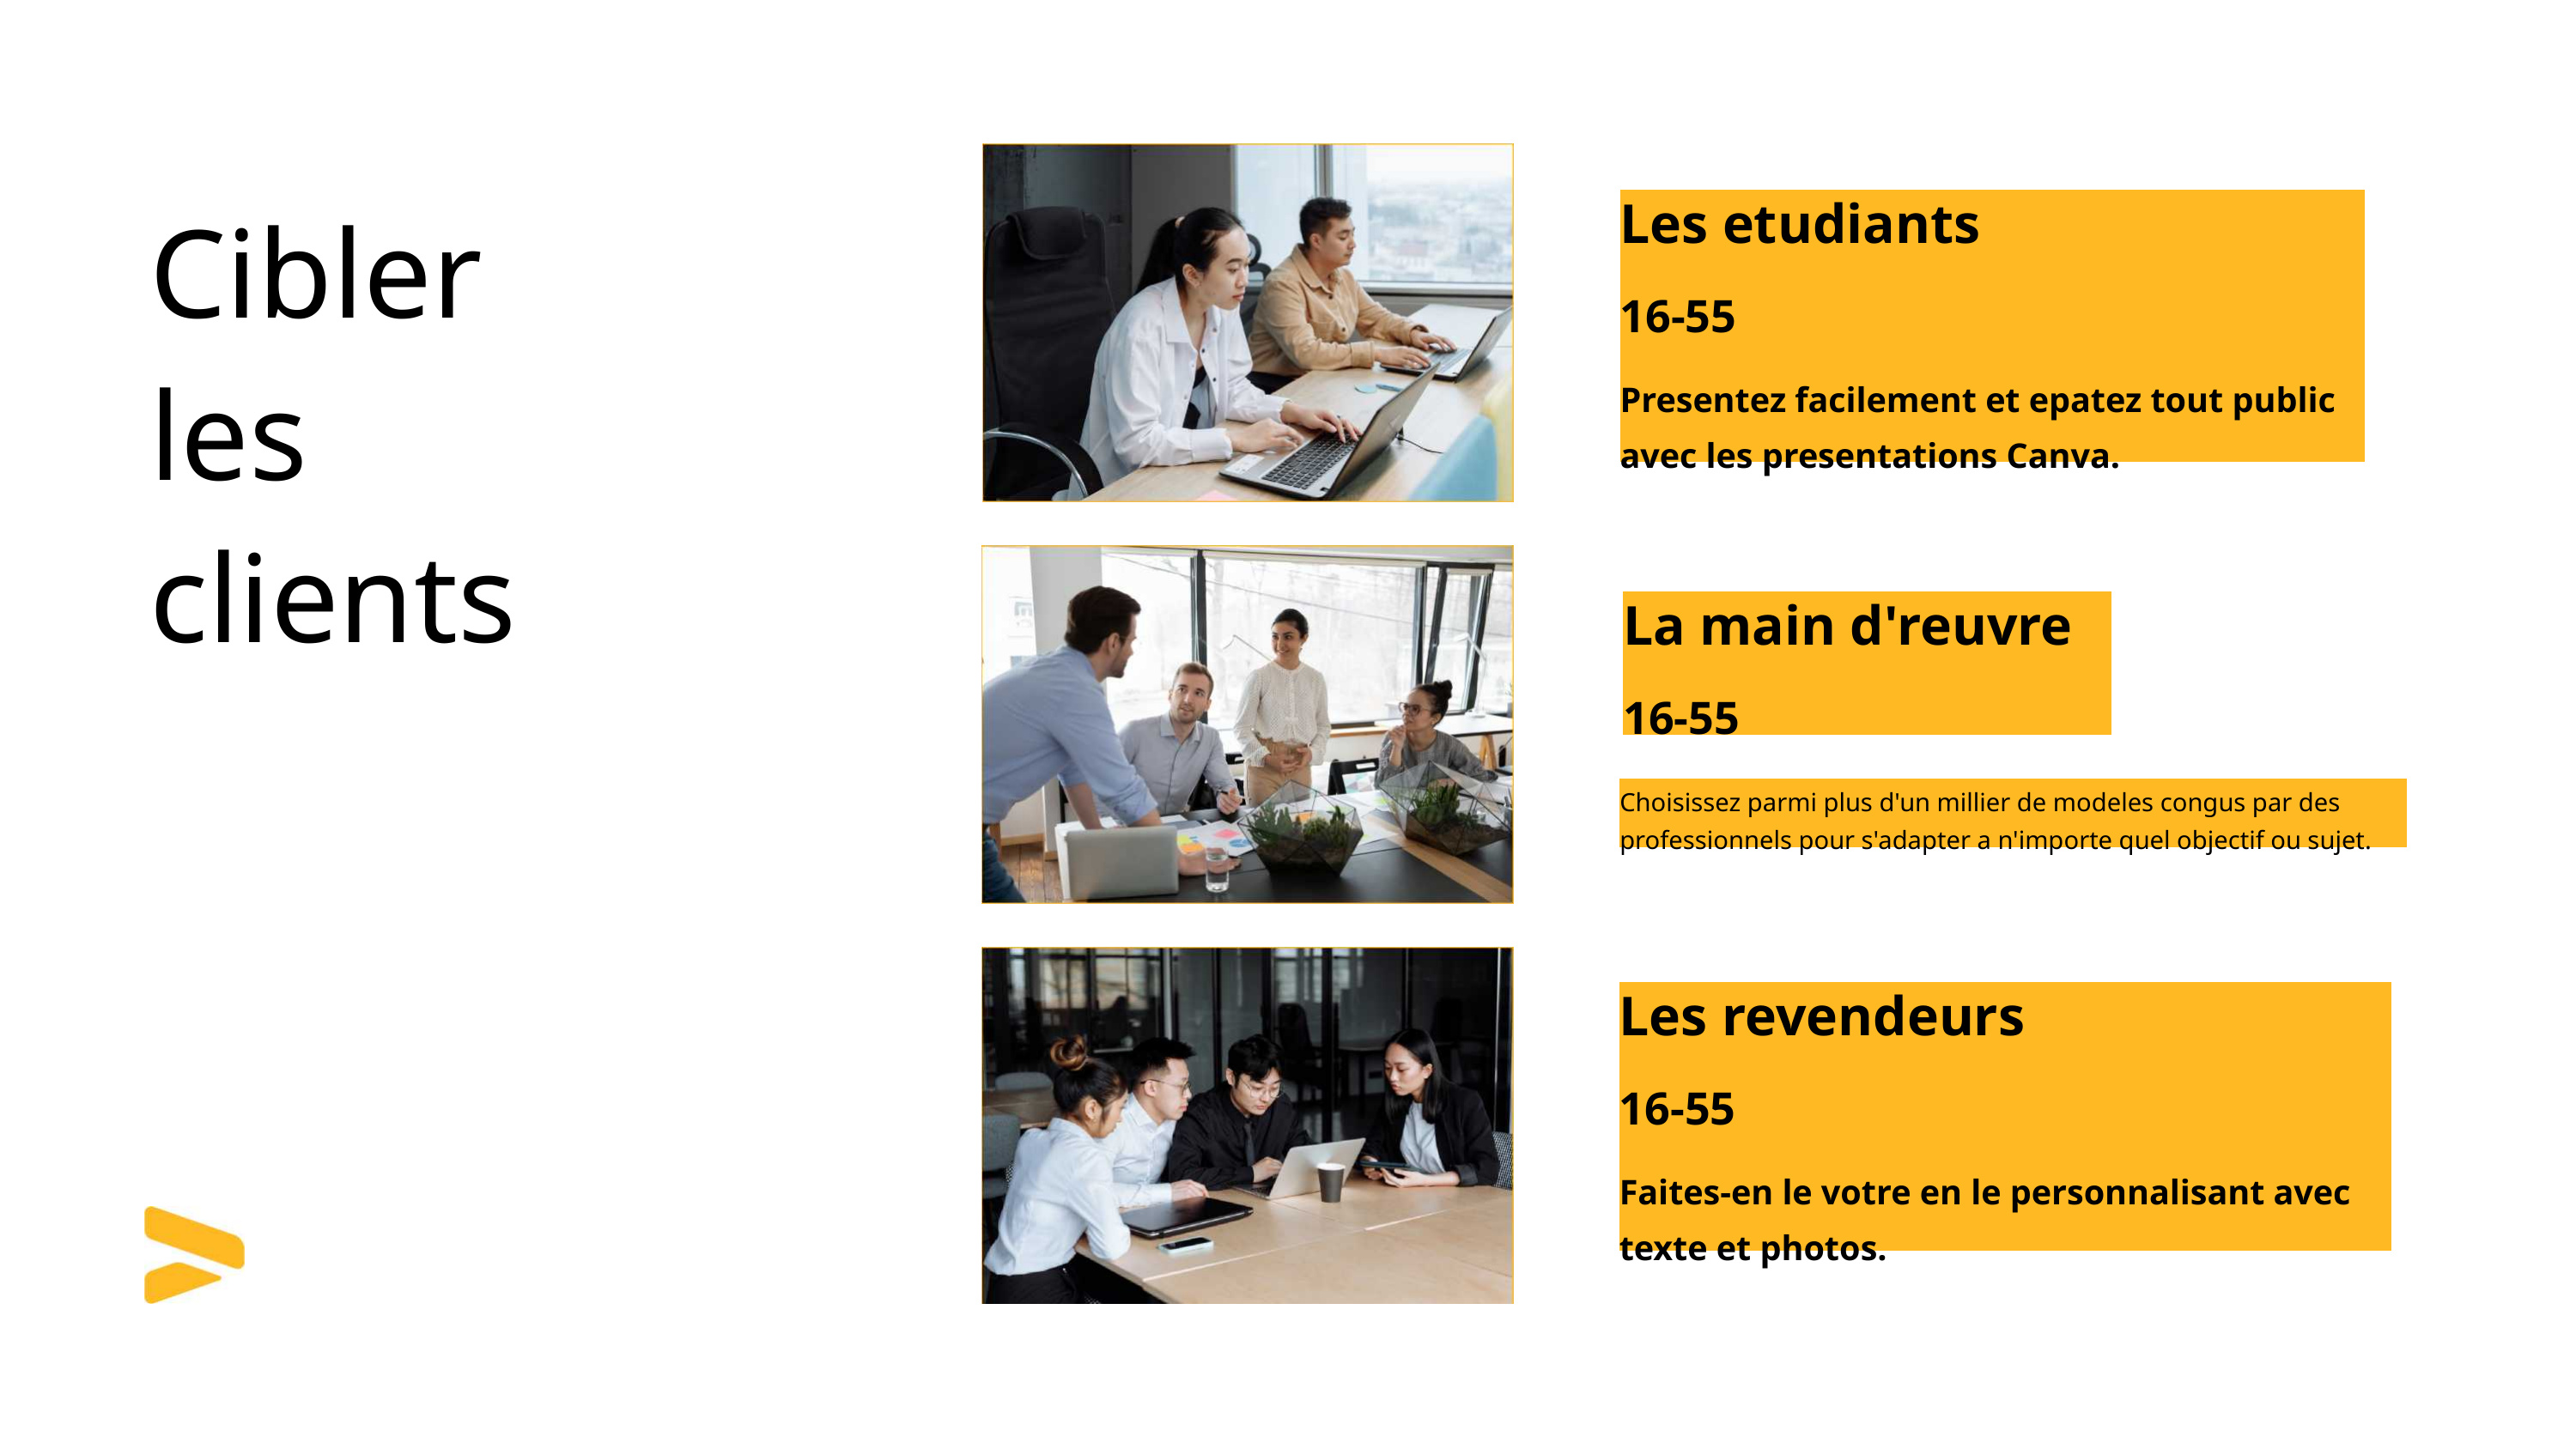

Cibler les clients
Les etudiants
16-55
Presentez facilement et epatez tout public avec les presentations Canva.
La main d'reuvre
16-55
Choisissez parmi plus d'un millier de modeles congus par des professionnels pour s'adapter a n'importe quel objectif ou sujet.
Les revendeurs
16-55
Faites-en le votre en le personnalisant avec texte et photos.